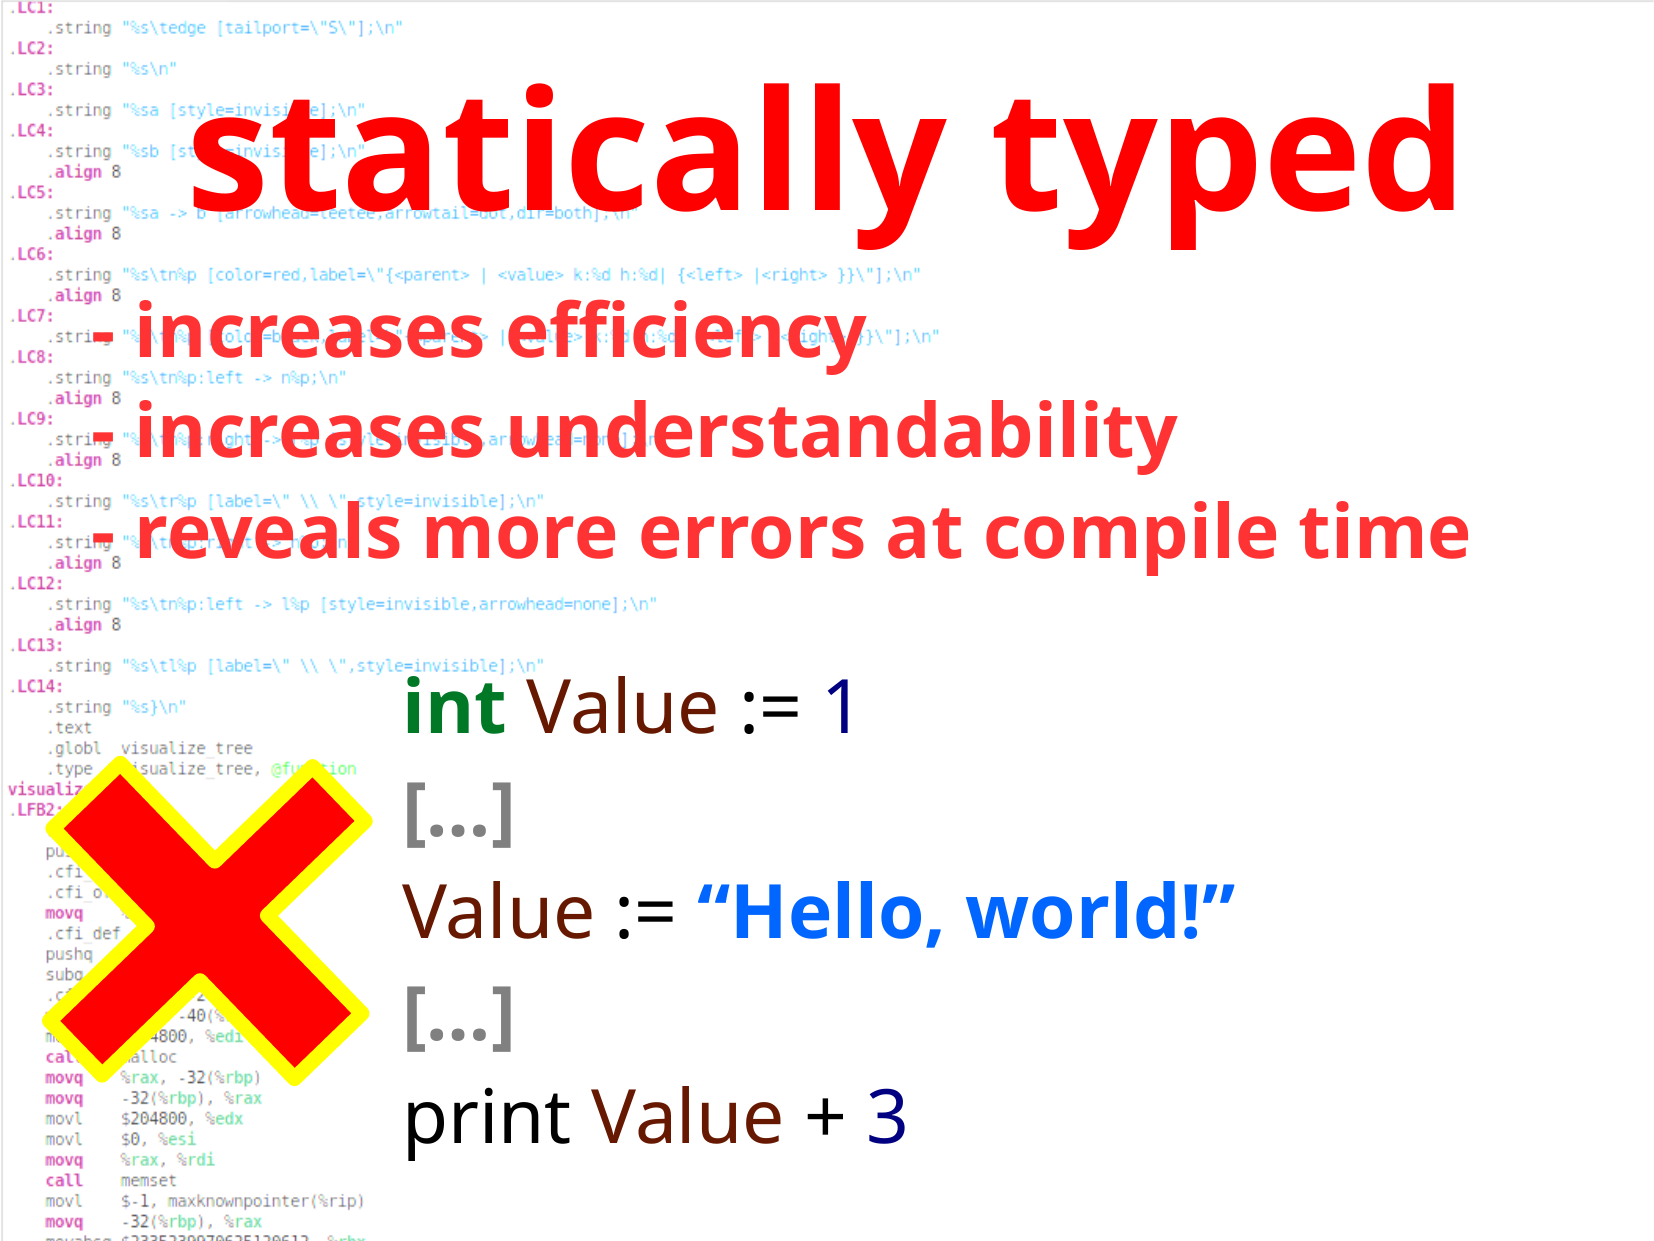

statically typed
- increases efficiency
- increases understandability
- reveals more errors at compile time
int Value := 1
[…]
Value := “Hello, world!”
[…]
print Value + 3